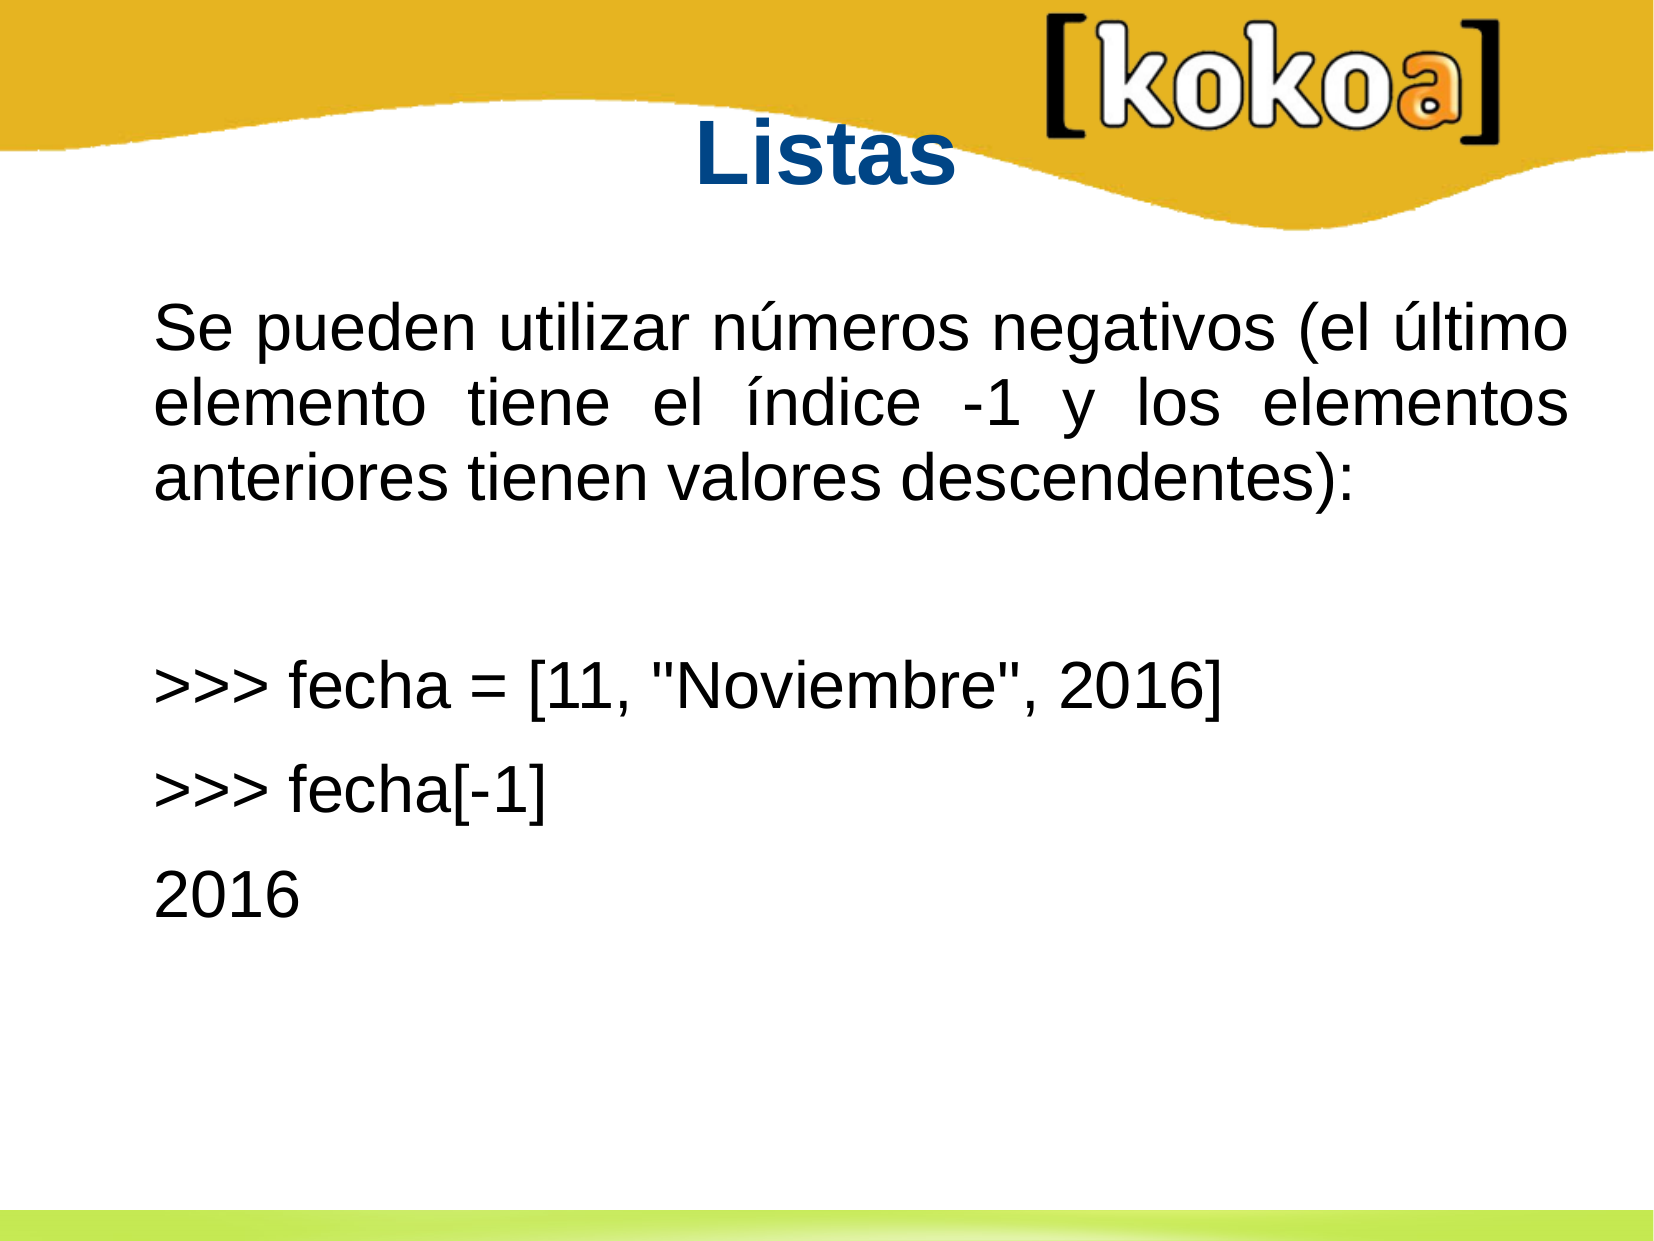

# Listas
Se pueden utilizar números negativos (el último elemento tiene el índice -1 y los elementos anteriores tienen valores descendentes):
>>> fecha = [11, "Noviembre", 2016]
>>> fecha[-1]
2016